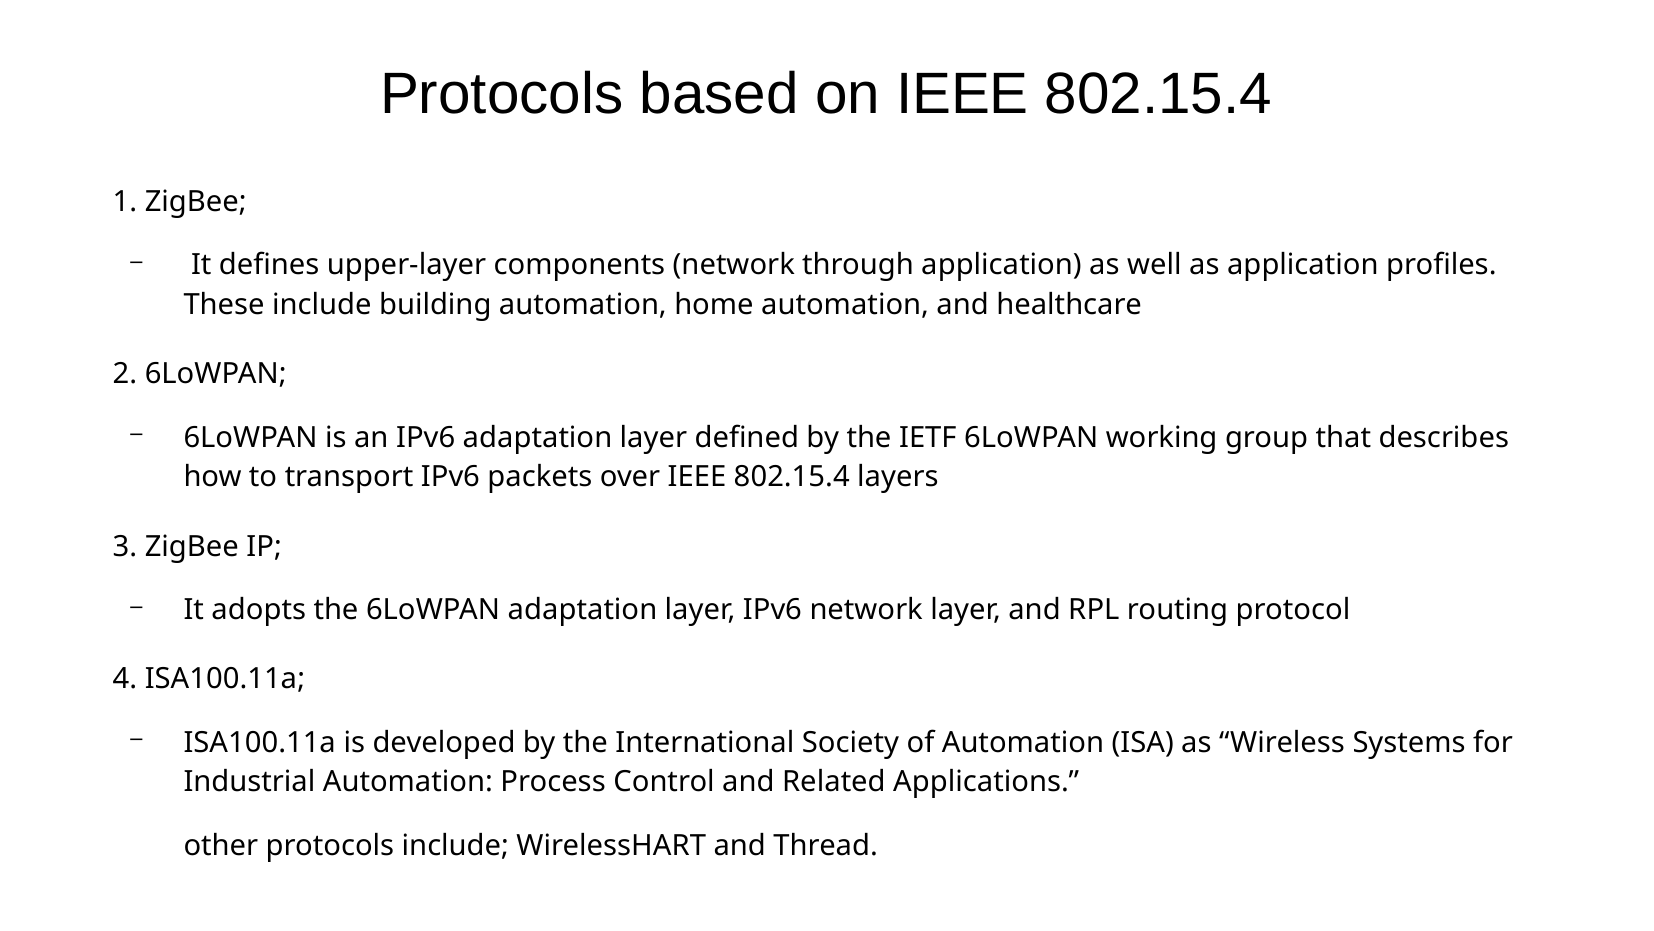

# Protocols based on IEEE 802.15.4
1. ZigBee;
 It defines upper-layer components (network through application) as well as application profiles. These include building automation, home automation, and healthcare
2. 6LoWPAN;
6LoWPAN is an IPv6 adaptation layer defined by the IETF 6LoWPAN working group that describes how to transport IPv6 packets over IEEE 802.15.4 layers
3. ZigBee IP;
It adopts the 6LoWPAN adaptation layer, IPv6 network layer, and RPL routing protocol
4. ISA100.11a;
ISA100.11a is developed by the International Society of Automation (ISA) as “Wireless Systems for Industrial Automation: Process Control and Related Applications.”
other protocols include; WirelessHART and Thread.